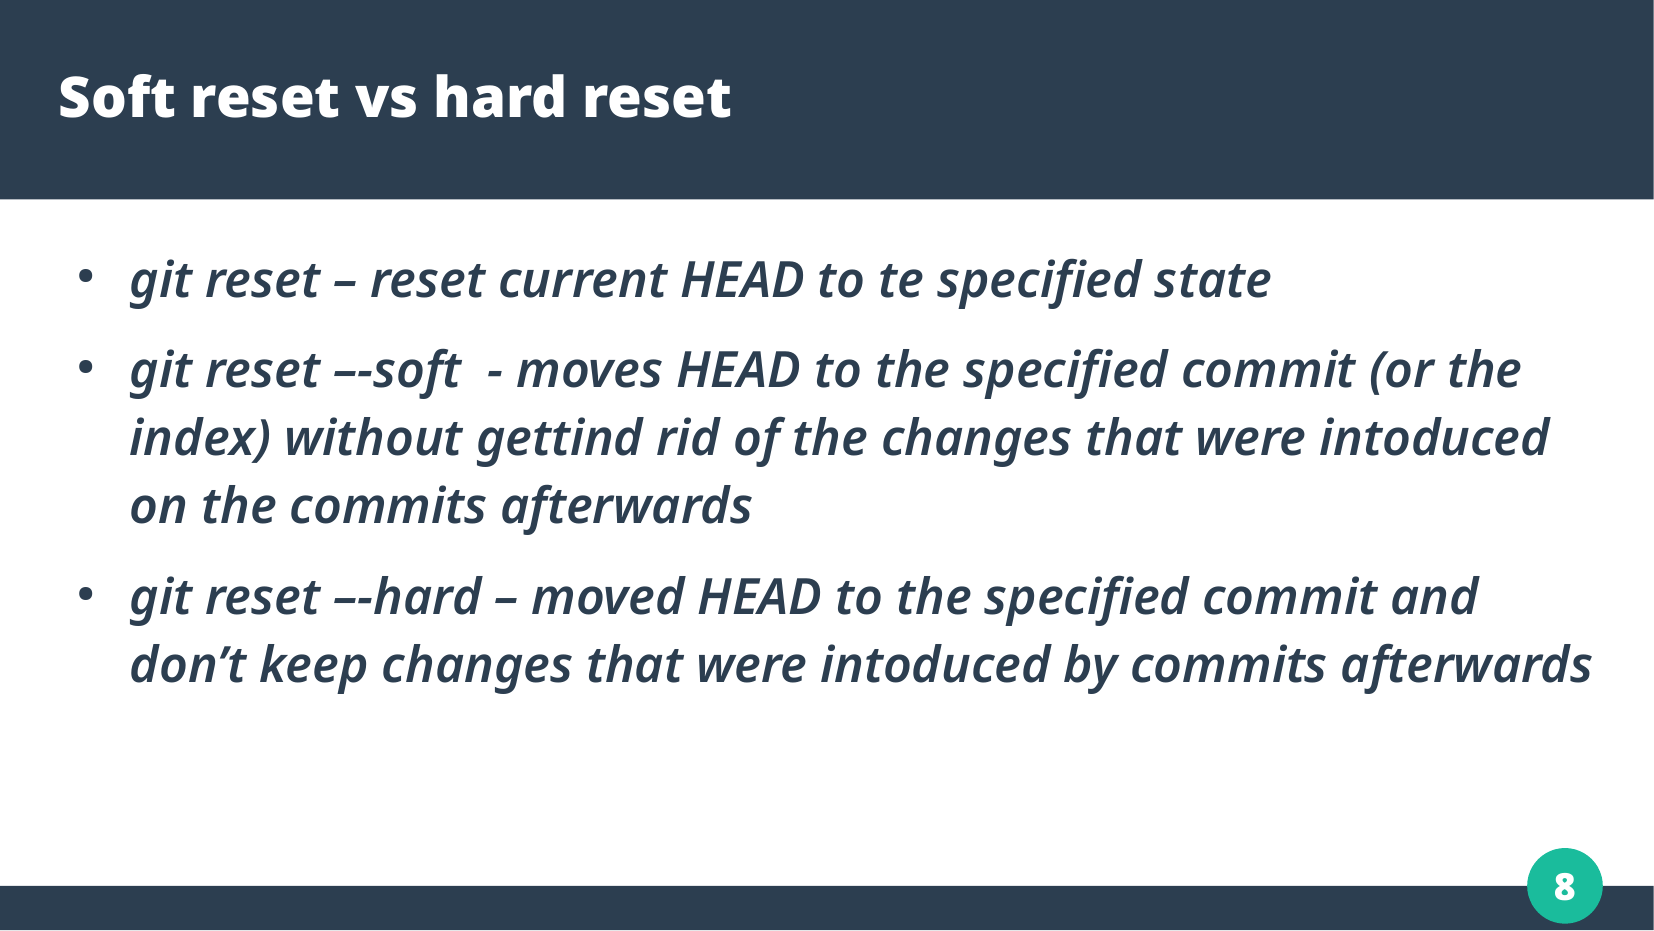

# Soft reset vs hard reset
git reset – reset current HEAD to te specified state
git reset –-soft - moves HEAD to the specified commit (or the index) without gettind rid of the changes that were intoduced on the commits afterwards
git reset –-hard – moved HEAD to the specified commit and don’t keep changes that were intoduced by commits afterwards